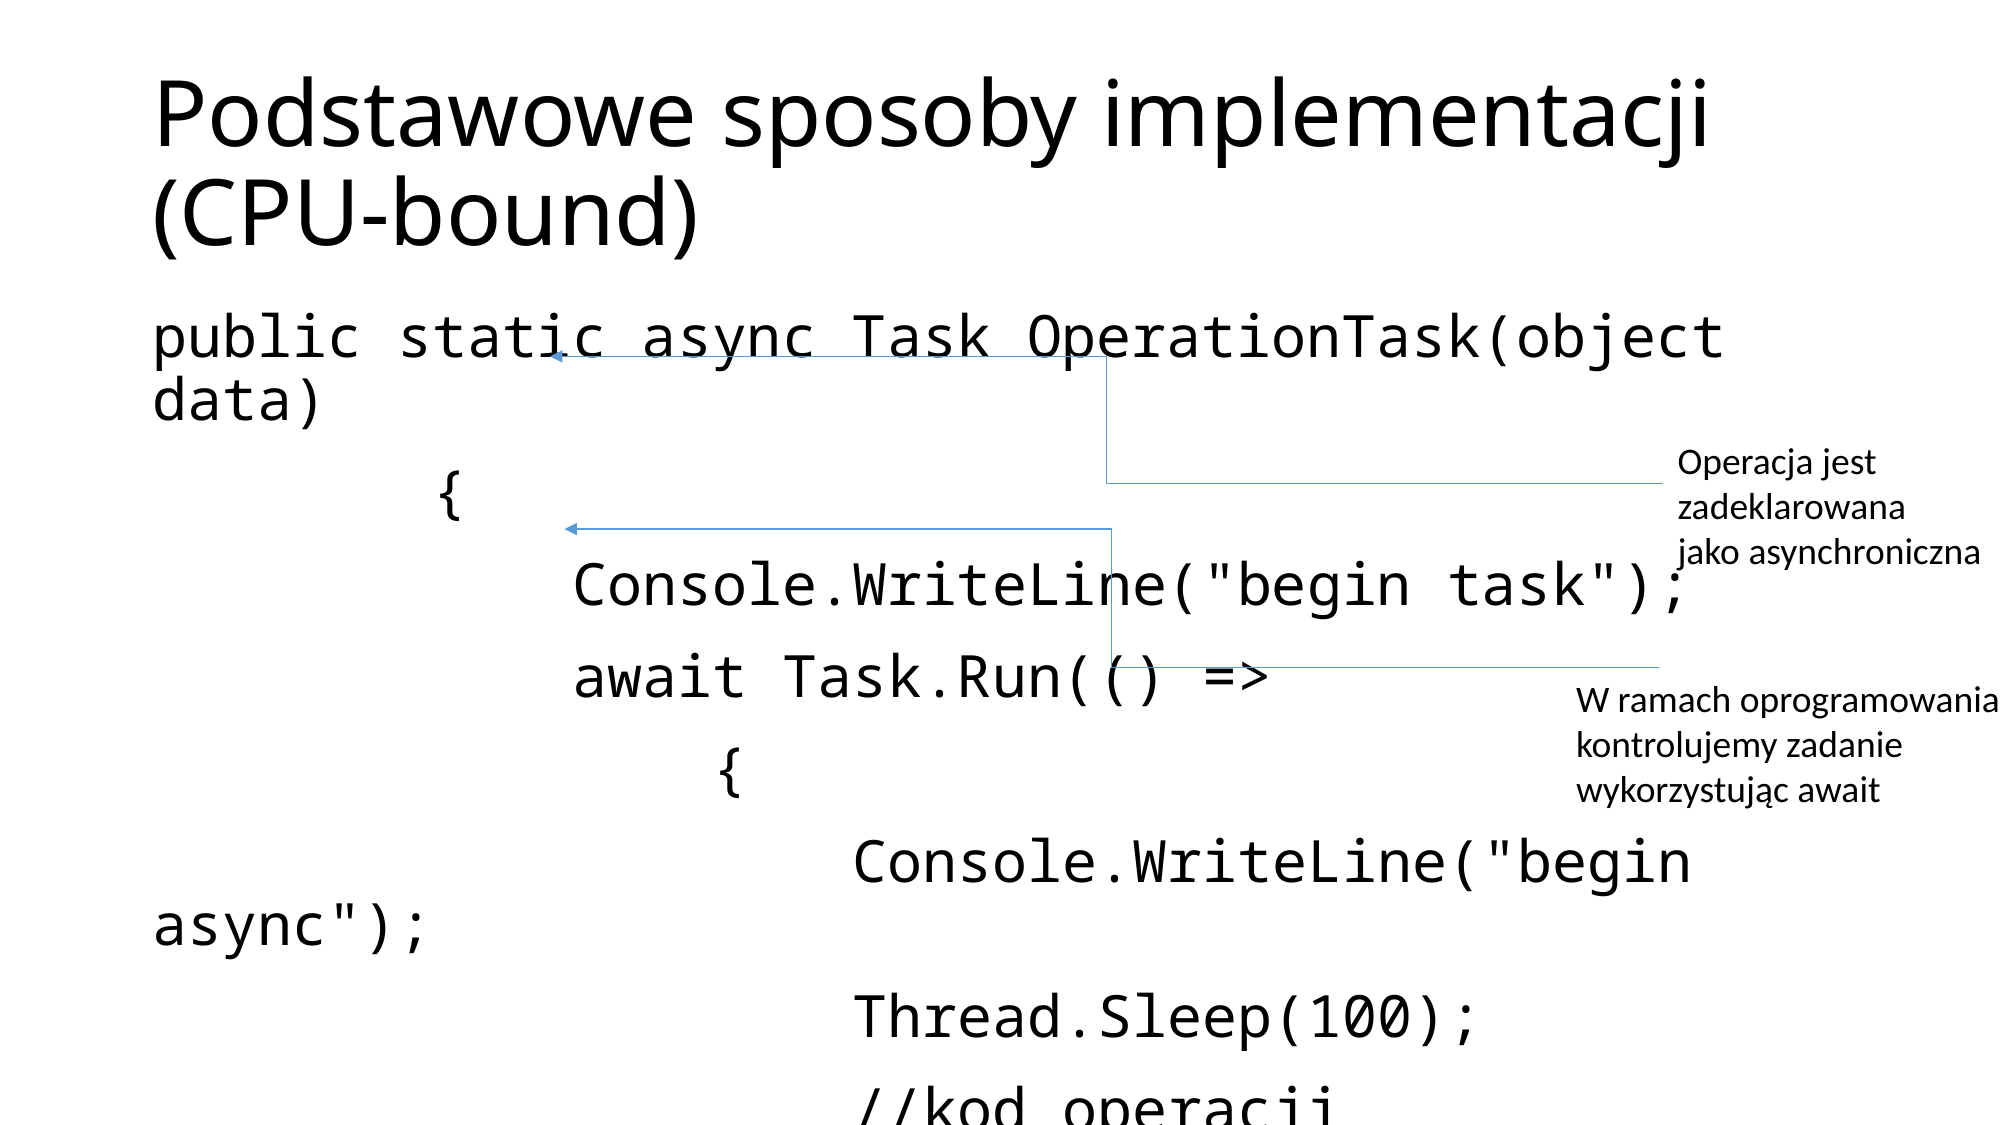

# Podstawowe sposoby implementacji (CPU-bound)
public static async Task OperationTask(object data)
 {
 Console.WriteLine("begin task");
 await Task.Run(() =>
 {
 Console.WriteLine("begin async");
 Thread.Sleep(100);
 //kod operacji asynchronicznej
 Console.WriteLine("end async");
 });
 Console.WriteLine("end task");
 }
Operacja jest
zadeklarowana
jako asynchroniczna
W ramach oprogramowania
kontrolujemy zadanie
wykorzystując await